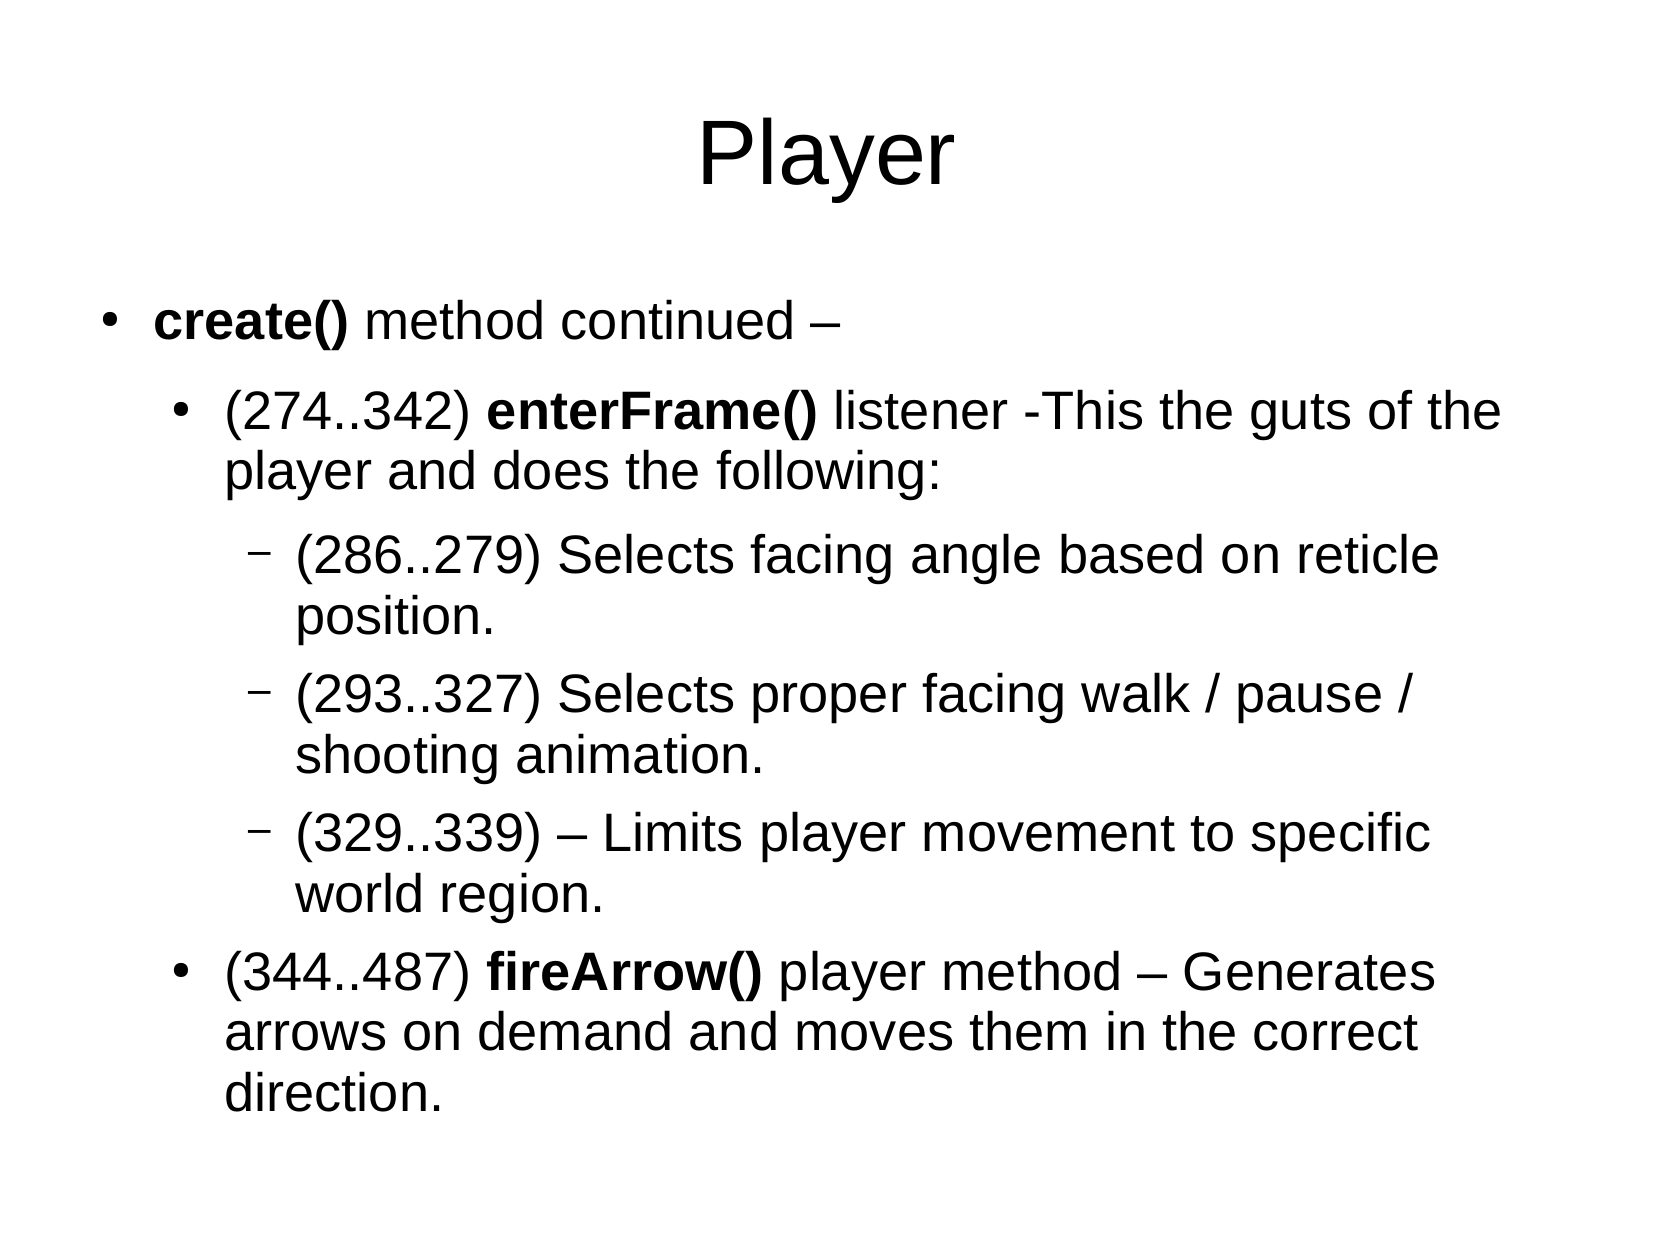

# Player
create() method continued –
(274..342) enterFrame() listener -This the guts of the player and does the following:
(286..279) Selects facing angle based on reticle position.
(293..327) Selects proper facing walk / pause / shooting animation.
(329..339) – Limits player movement to specific world region.
(344..487) fireArrow() player method – Generates arrows on demand and moves them in the correct direction.